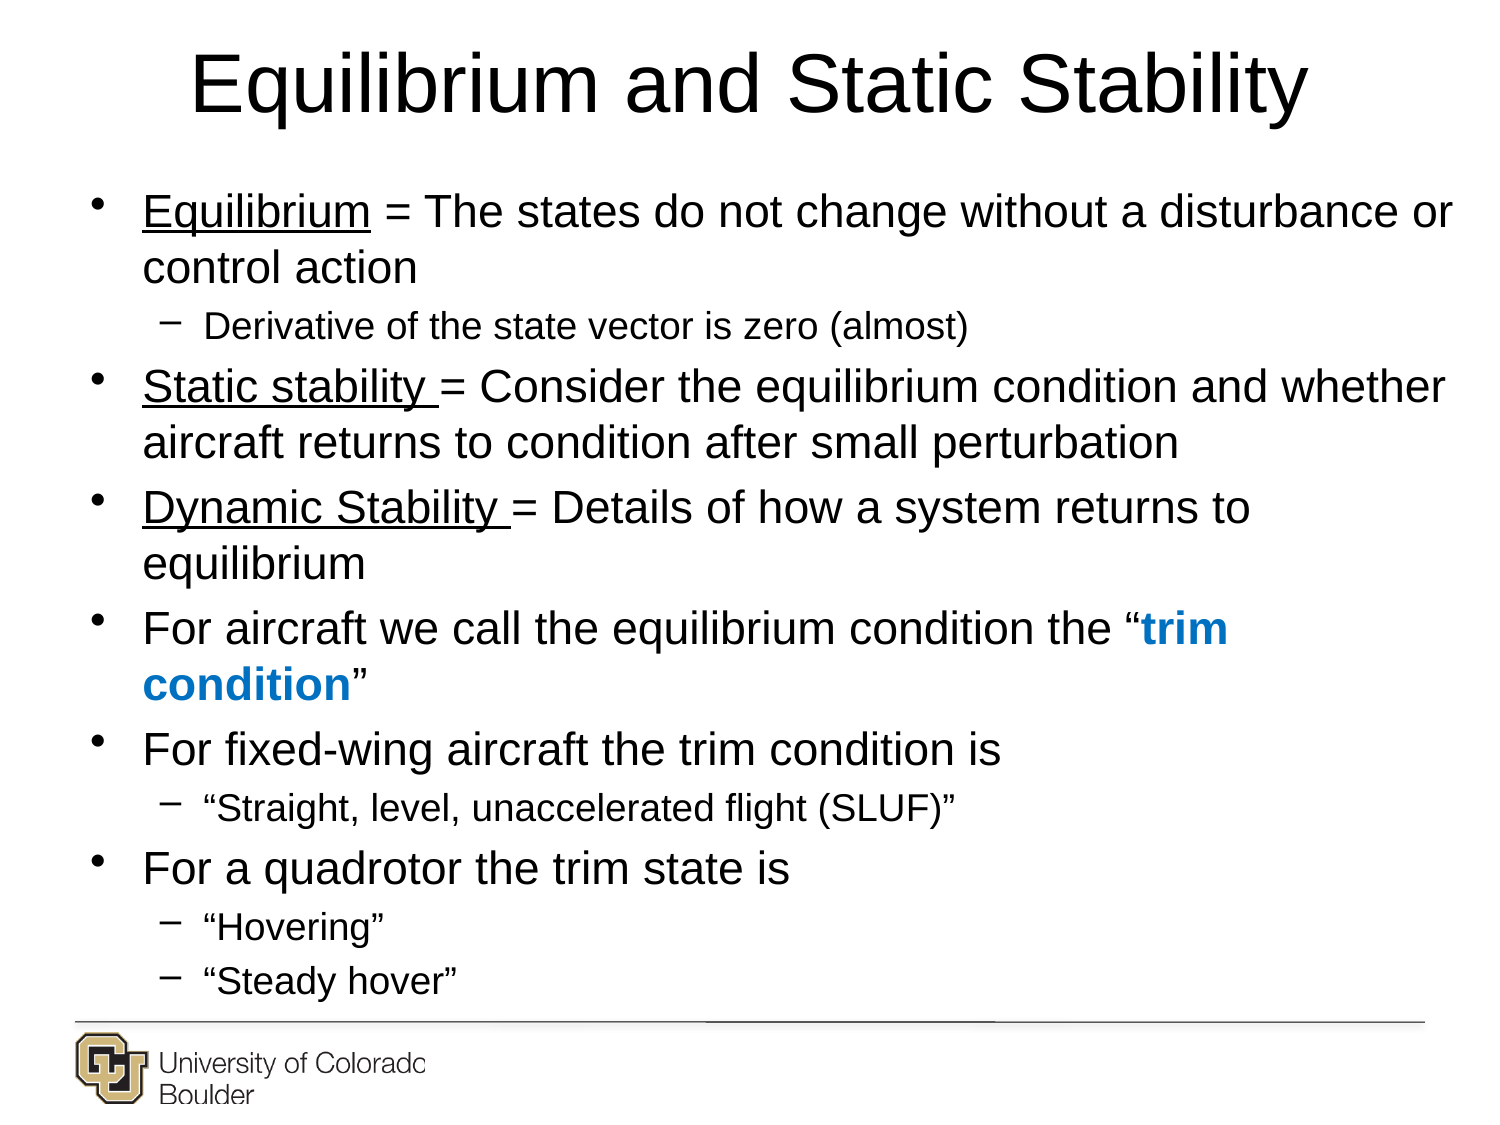

# Equilibrium and Static Stability
Equilibrium = The states do not change without a disturbance or control action
Derivative of the state vector is zero (almost)
Static stability = Consider the equilibrium condition and whether aircraft returns to condition after small perturbation
Dynamic Stability = Details of how a system returns to equilibrium
For aircraft we call the equilibrium condition the “trim condition”
For fixed-wing aircraft the trim condition is
“Straight, level, unaccelerated flight (SLUF)”
For a quadrotor the trim state is
“Hovering”
“Steady hover”